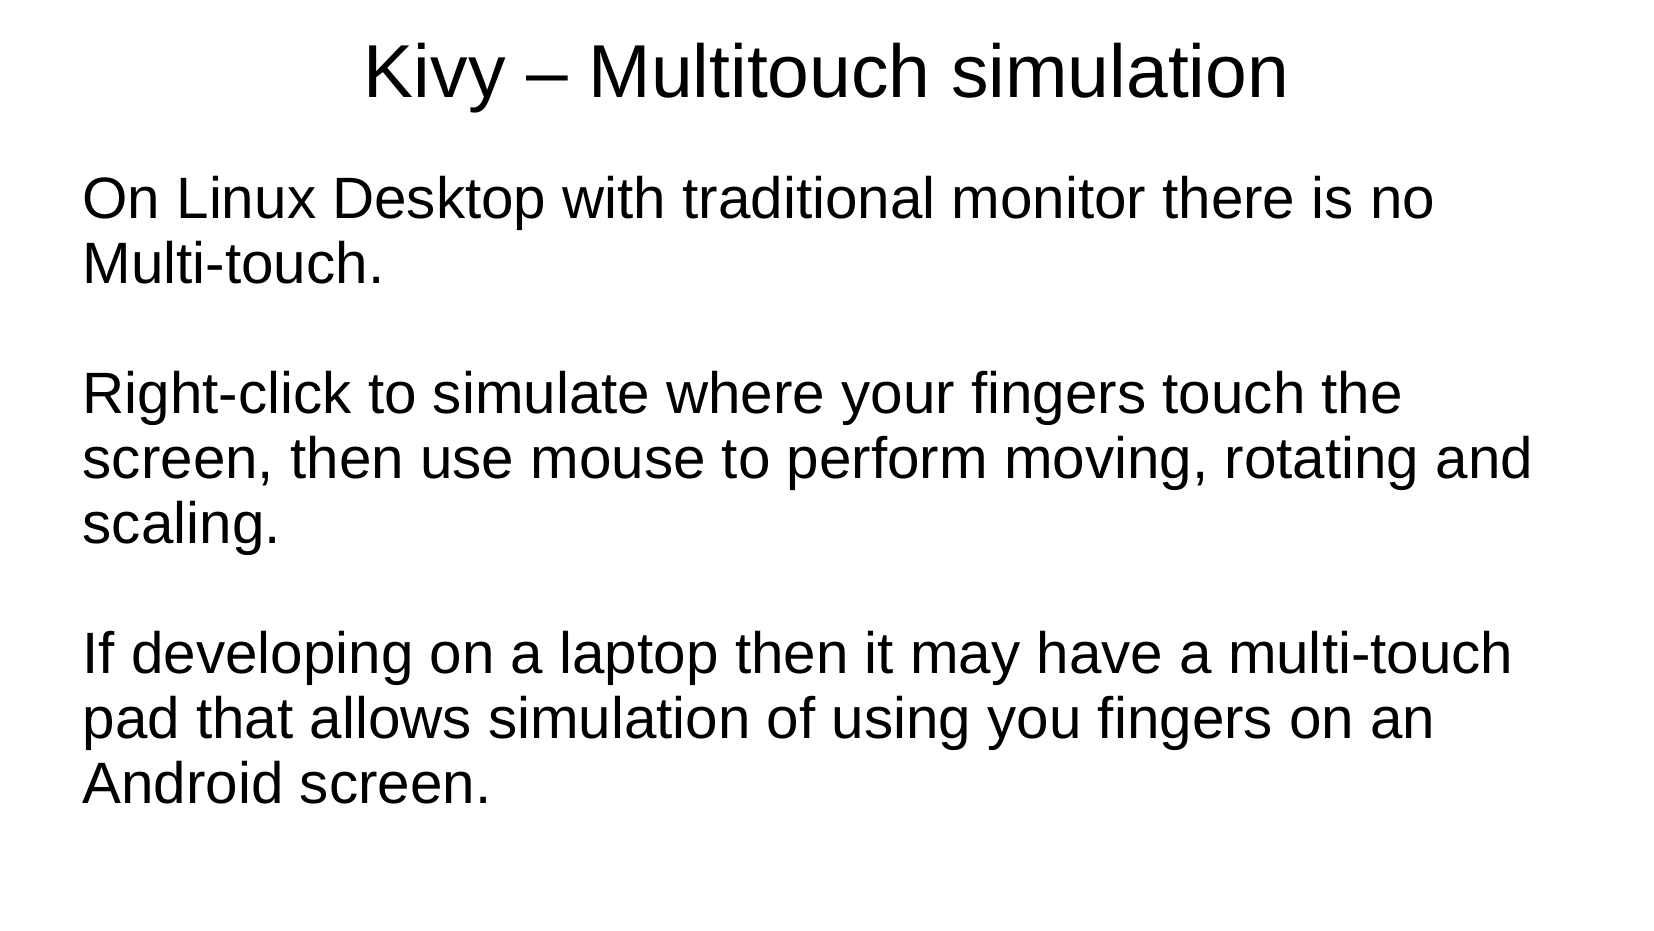

# Kivy – Multitouch simulation
On Linux Desktop with traditional monitor there is no Multi-touch.
Right-click to simulate where your fingers touch the screen, then use mouse to perform moving, rotating and scaling.
If developing on a laptop then it may have a multi-touch pad that allows simulation of using you fingers on an Android screen.